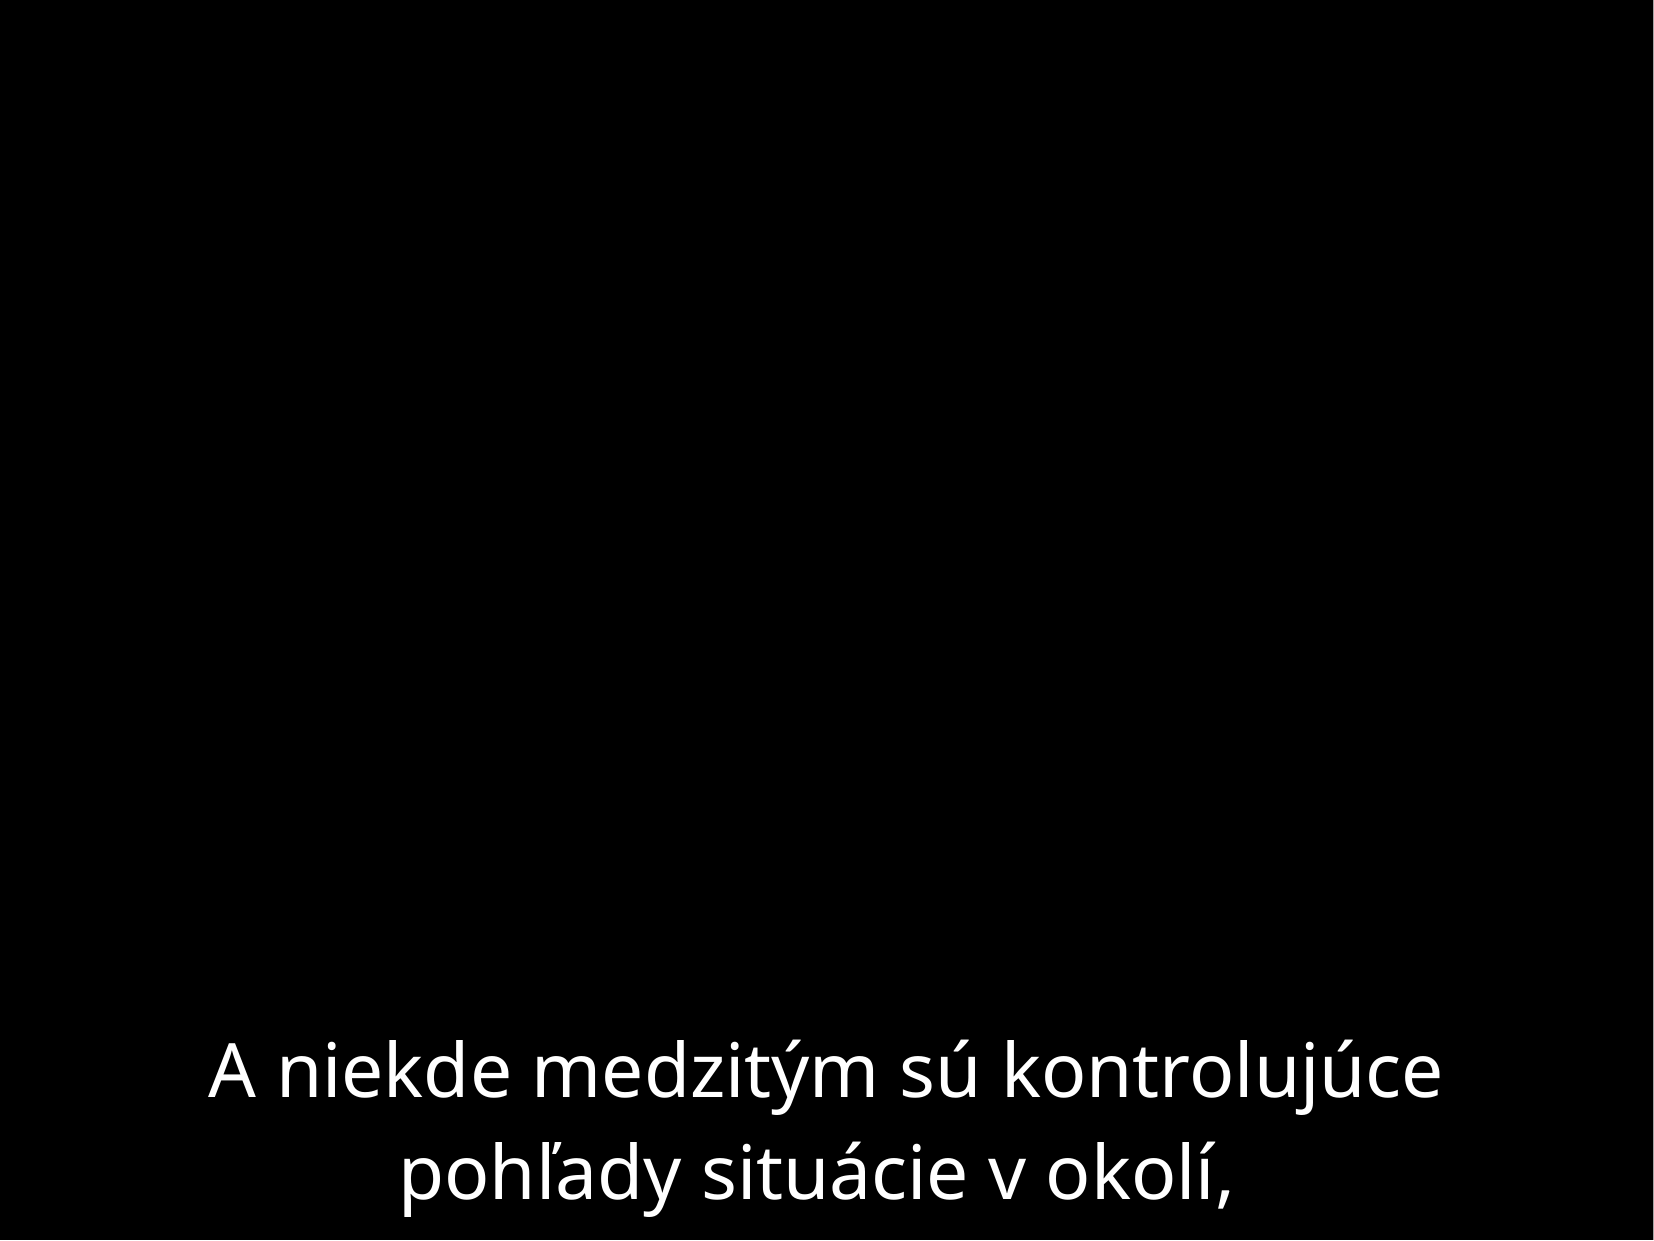

# A niekde medzitým sú kontrolujúce pohľady situácie v okolí,